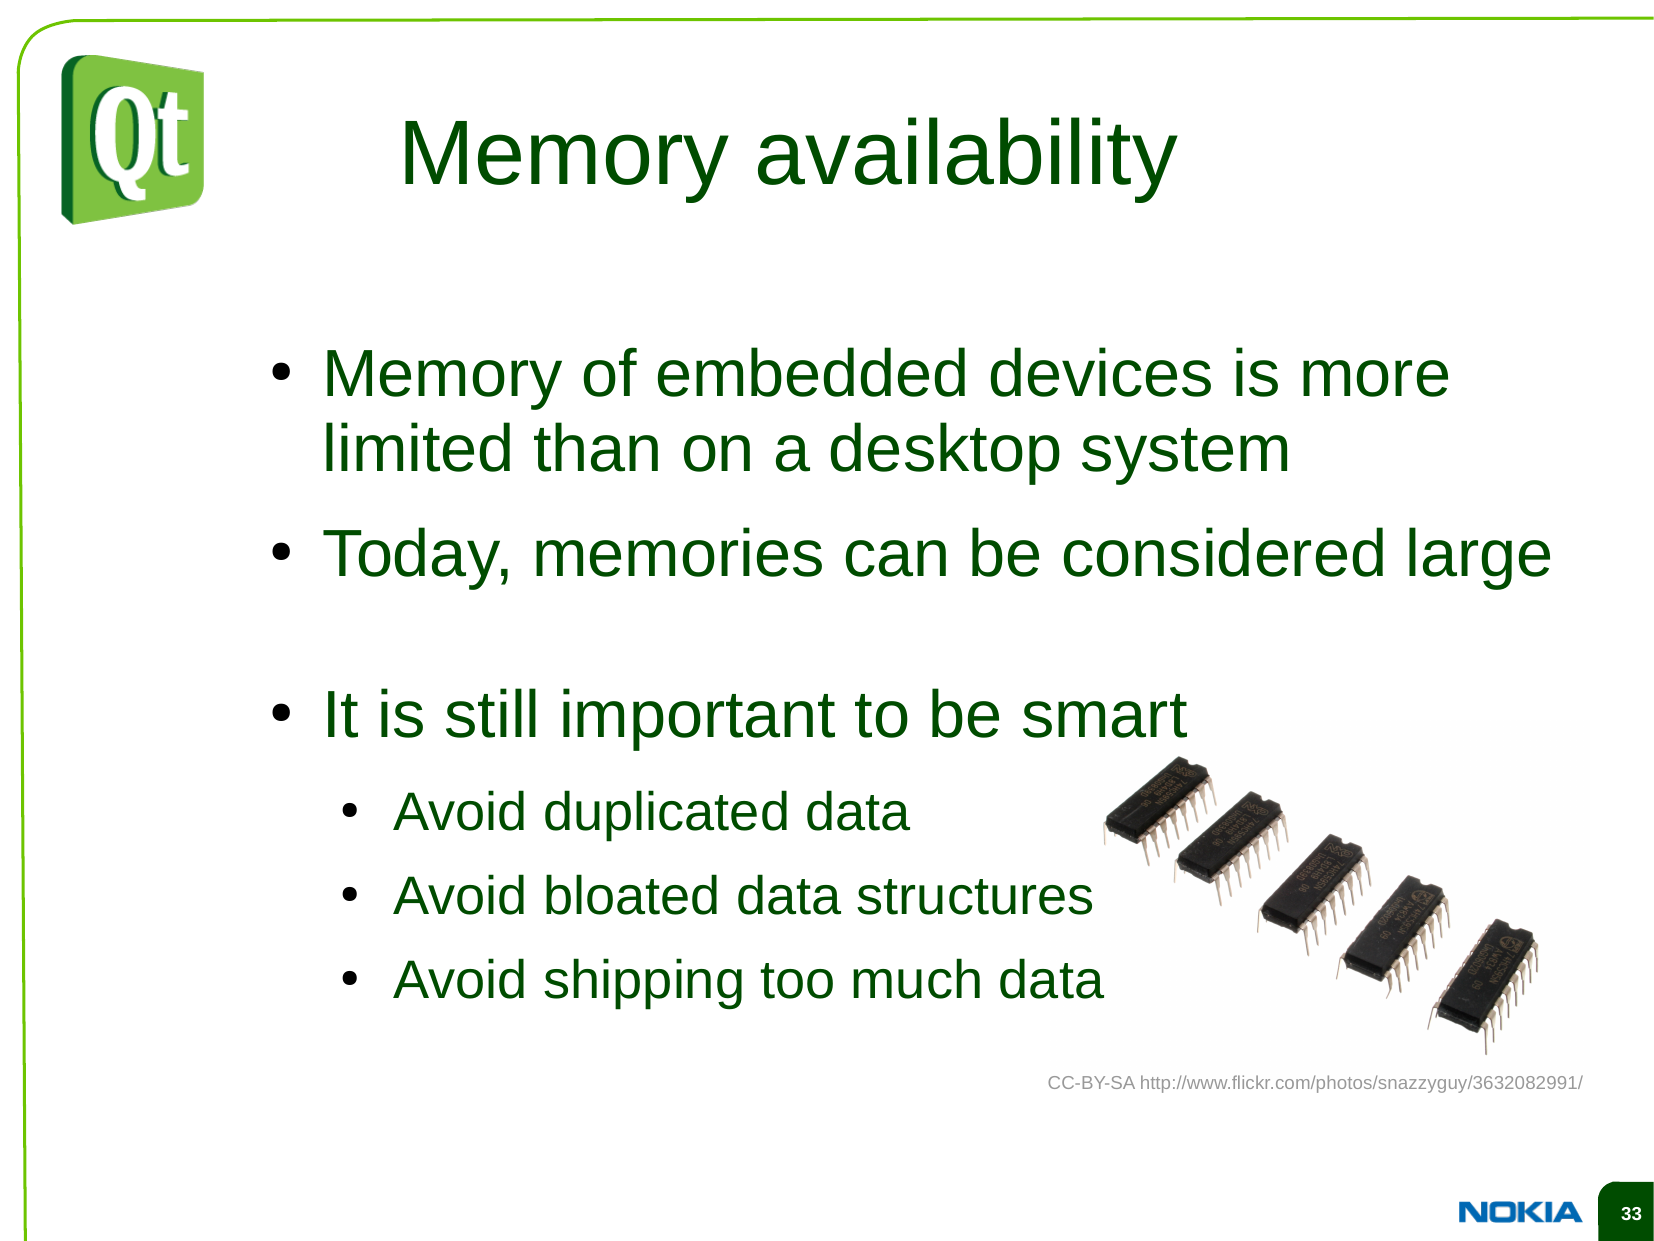

# Memory availability
Memory of embedded devices is more limited than on a desktop system
Today, memories can be considered large
It is still important to be smart
Avoid duplicated data
Avoid bloated data structures
Avoid shipping too much data
CC-BY-SA http://www.flickr.com/photos/snazzyguy/3632082991/